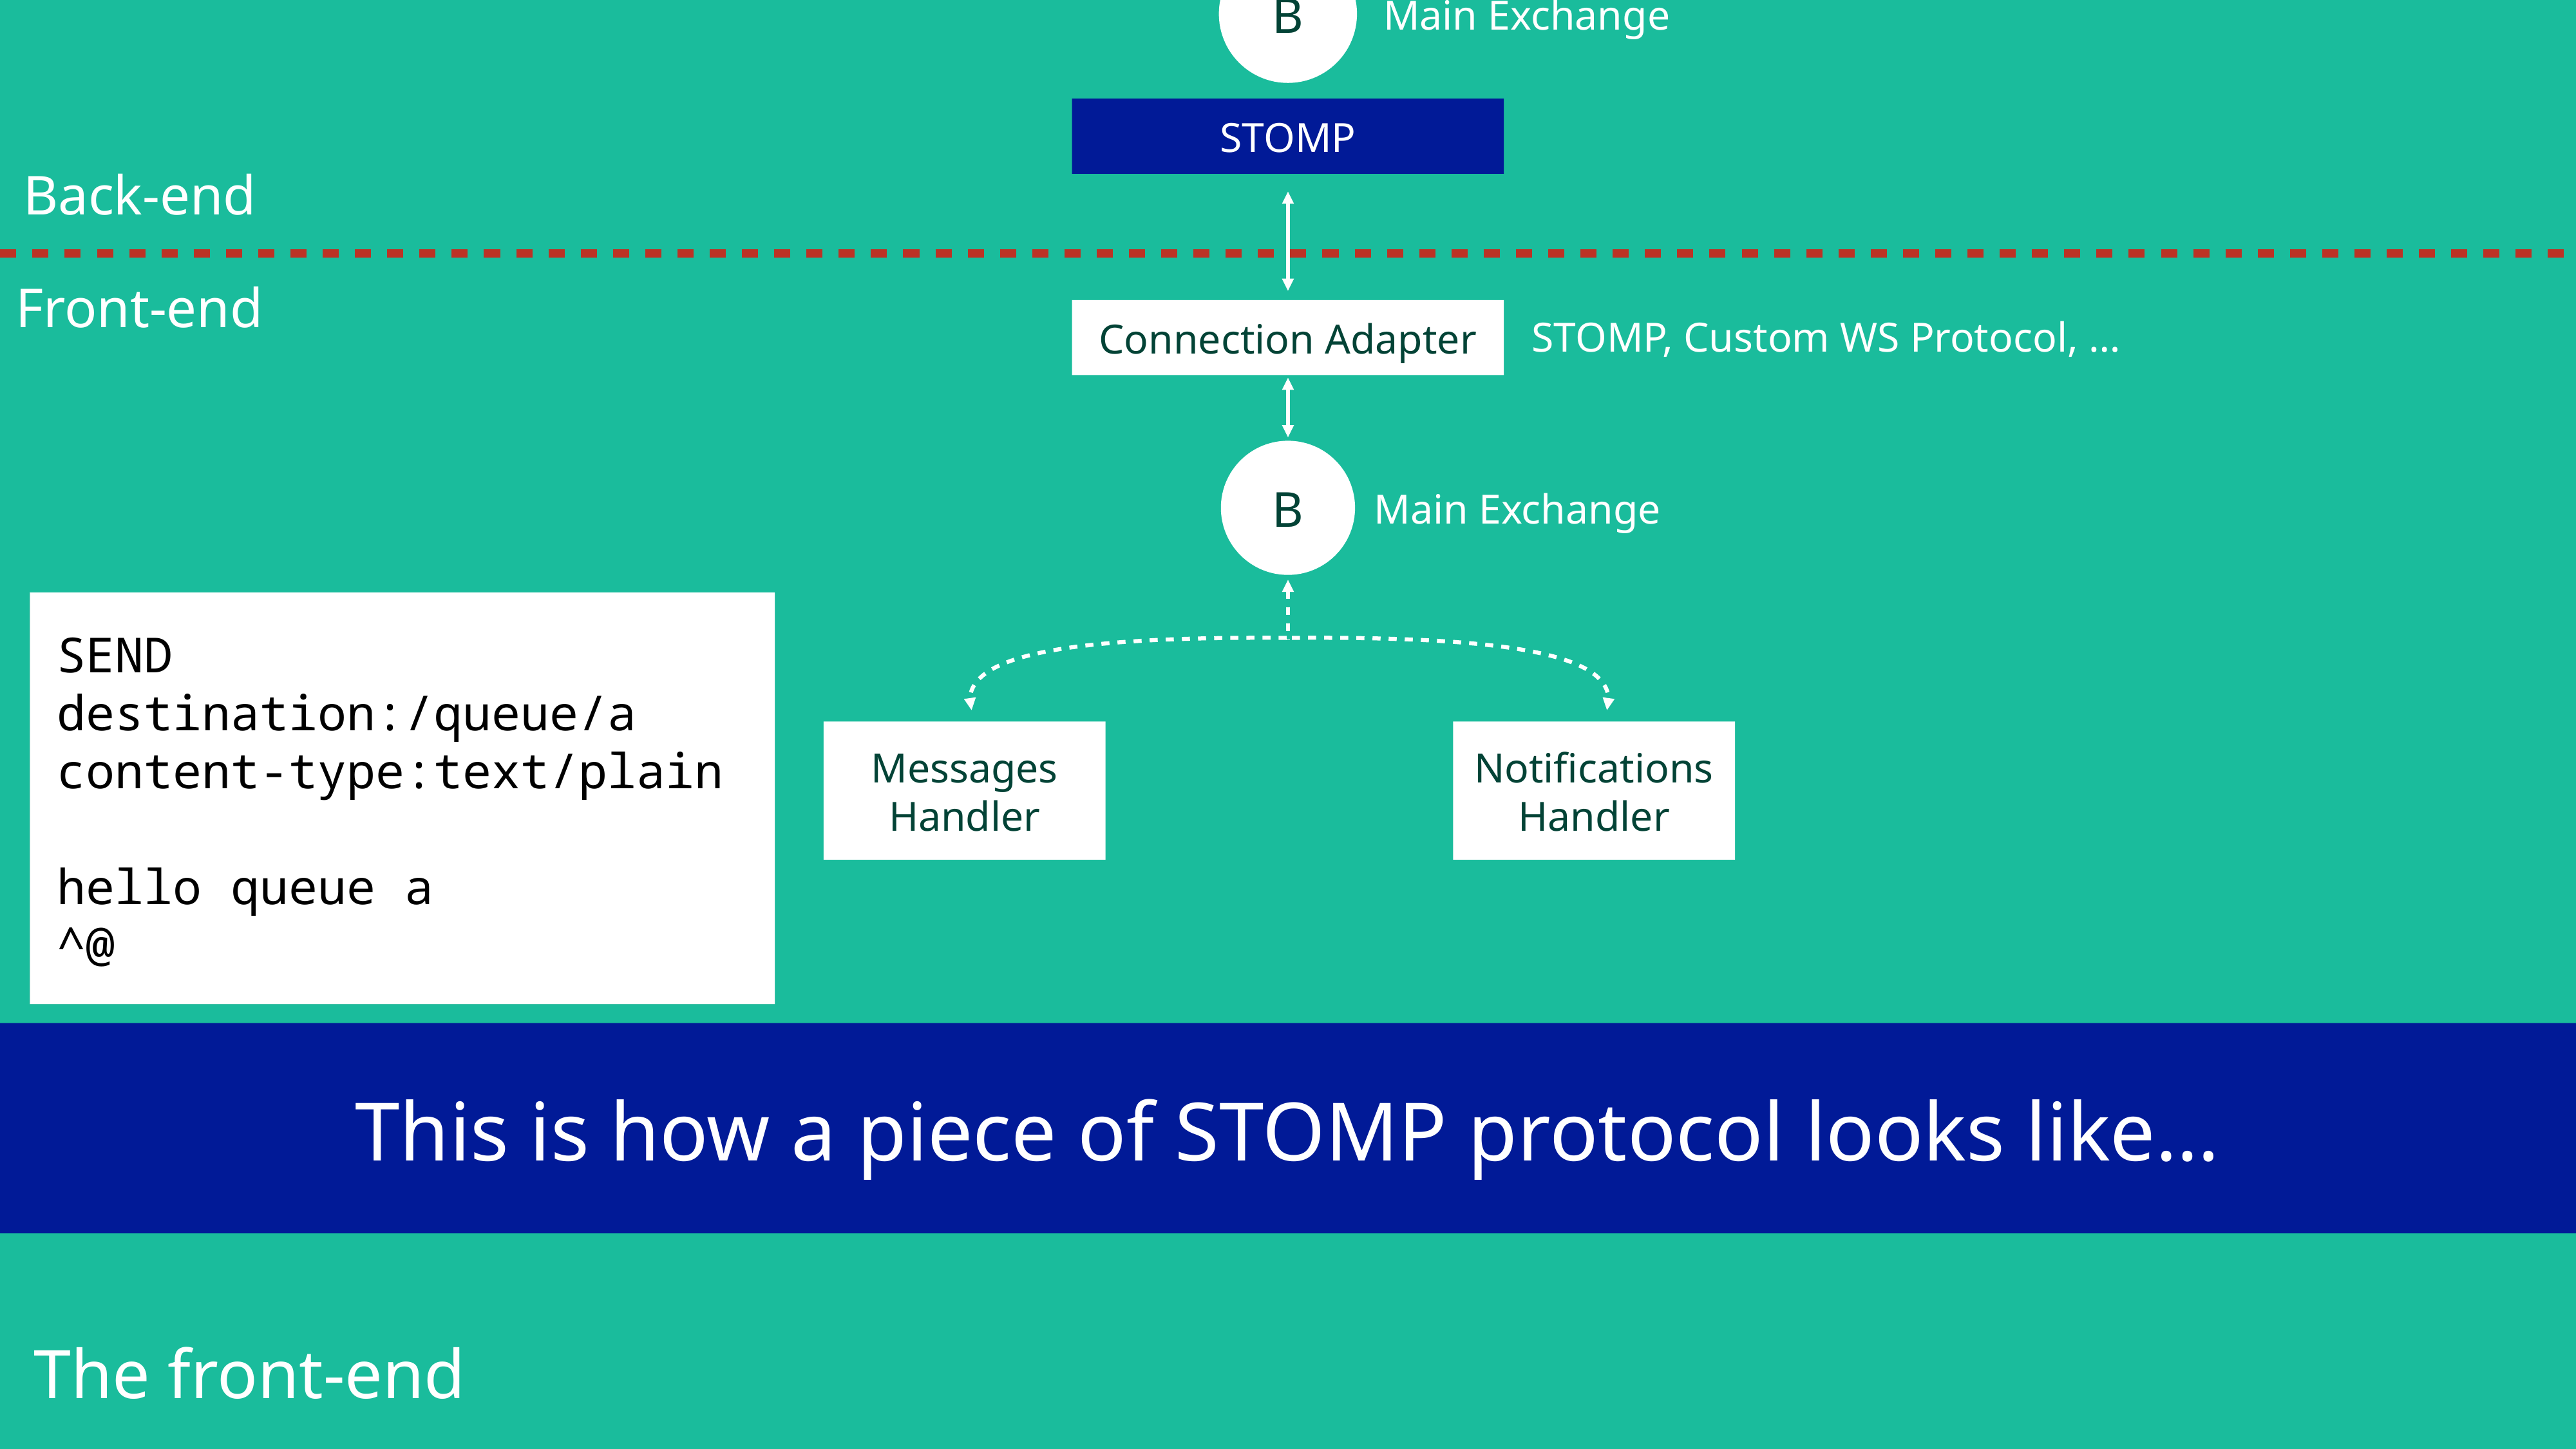

Messages
Service
Metrics
Service
Hooks
Service
v1.messages.new
B
Main Exchange
Back-end
Front-end
Connection Adapter
STOMP, Custom WS Protocol, …
B
Main Exchange
Messages
Handler
Notifications Handler
STOMP
SEND
destination:/queue/a
content-type:text/plain
hello queue a
^@
This is how a piece of STOMP protocol looks like…
The front-end